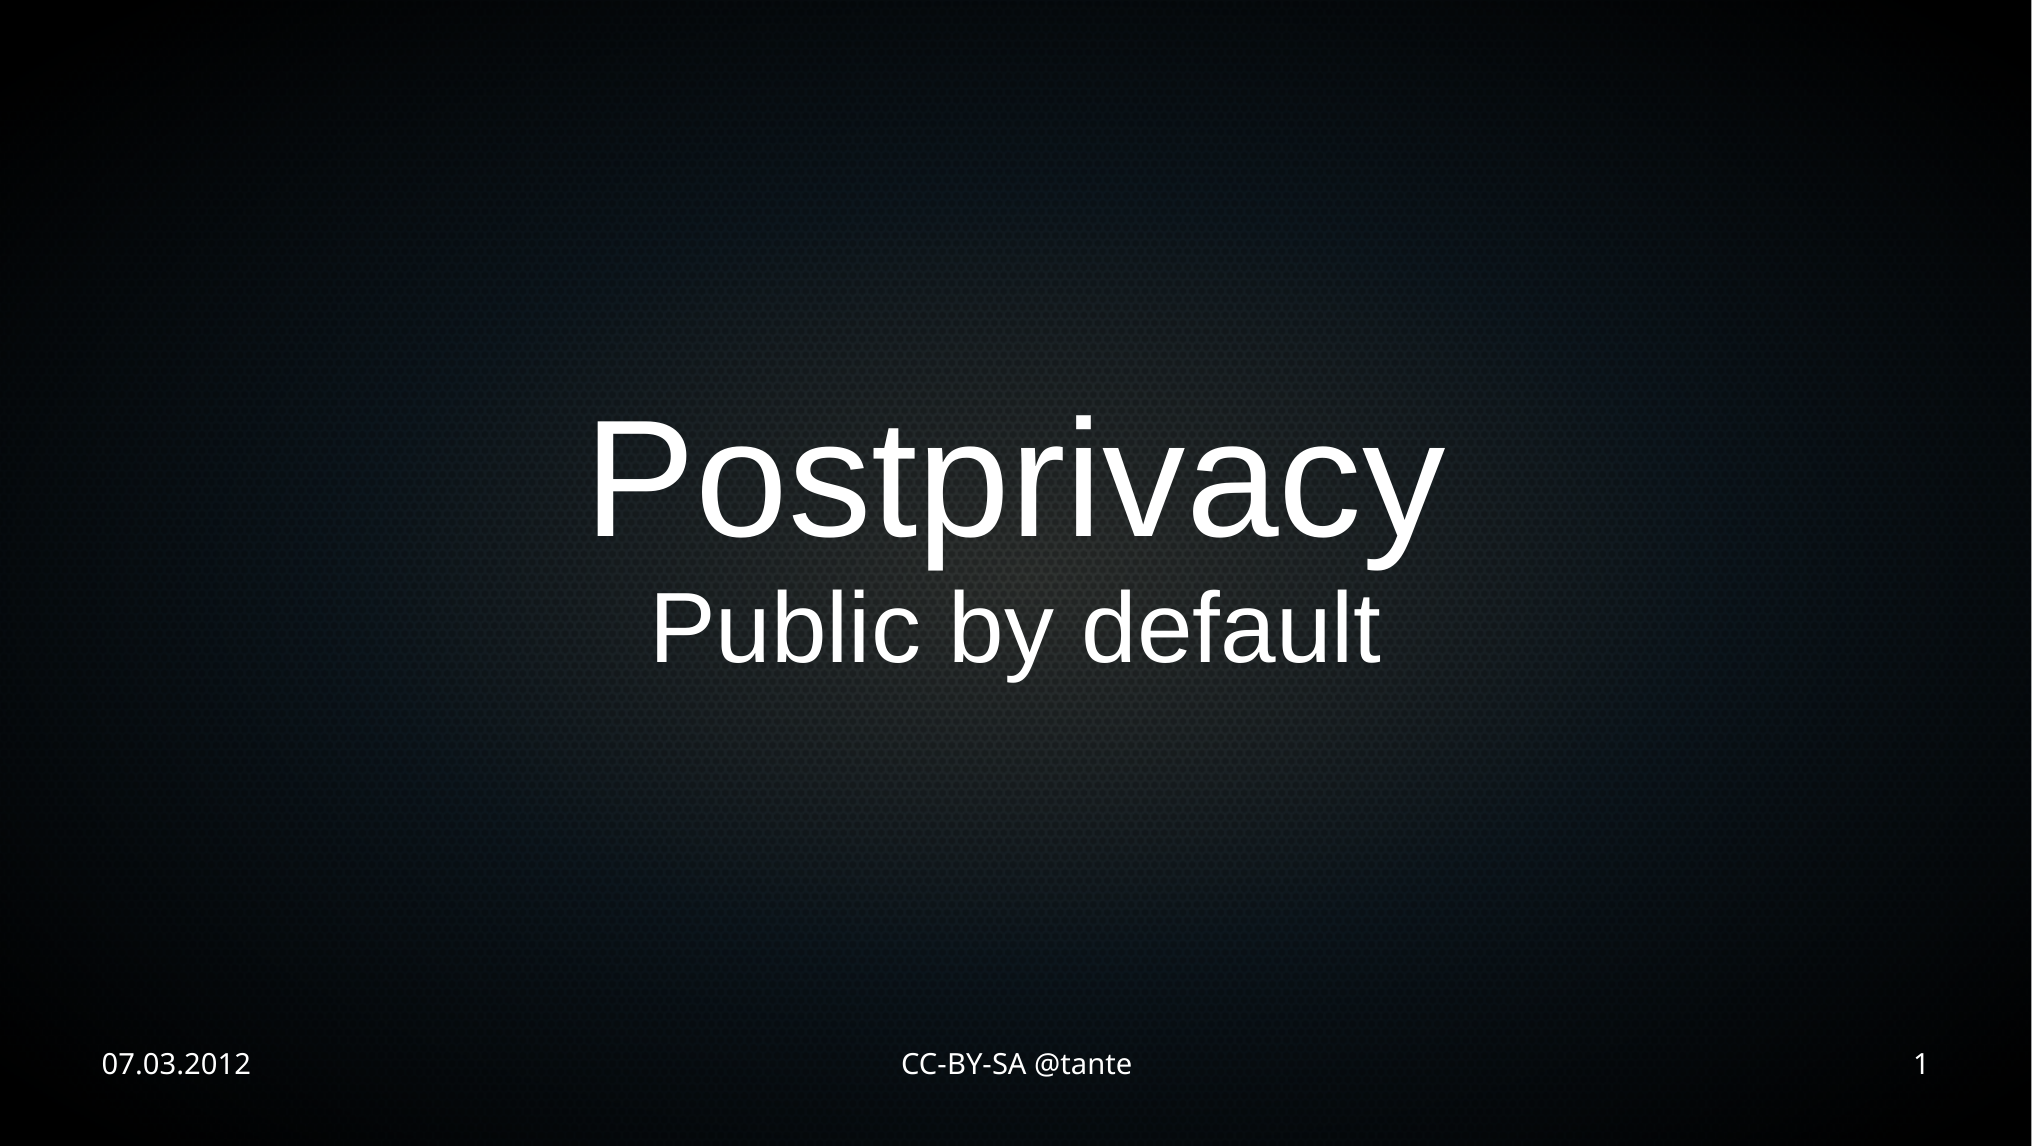

# Postprivacy Public by default
07.03.2012
CC-BY-SA @tante
1